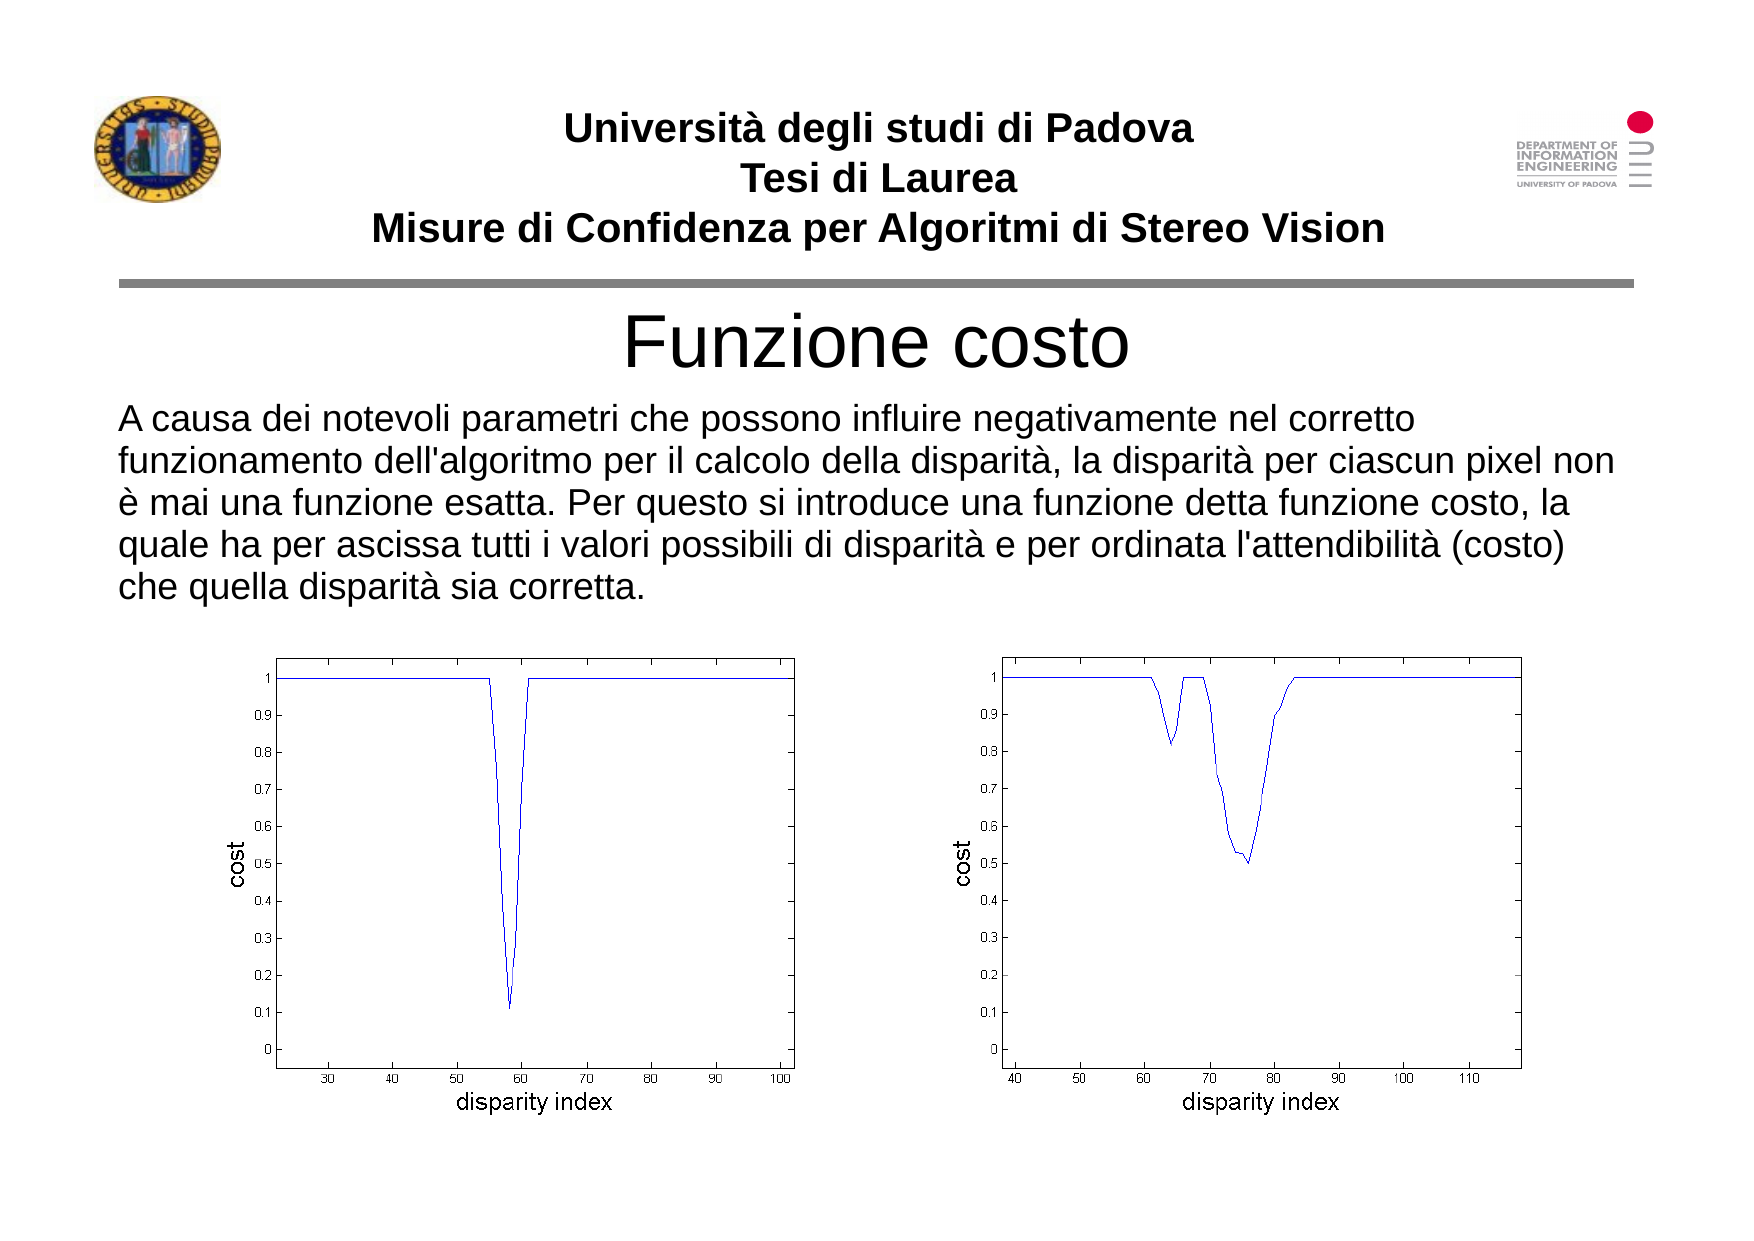

Università degli studi di Padova
Tesi di Laurea
Misure di Confidenza per Algoritmi di Stereo Vision
# Funzione costo
A causa dei notevoli parametri che possono influire negativamente nel corretto funzionamento dell'algoritmo per il calcolo della disparità, la disparità per ciascun pixel non è mai una funzione esatta. Per questo si introduce una funzione detta funzione costo, la quale ha per ascissa tutti i valori possibili di disparità e per ordinata l'attendibilità (costo) che quella disparità sia corretta.